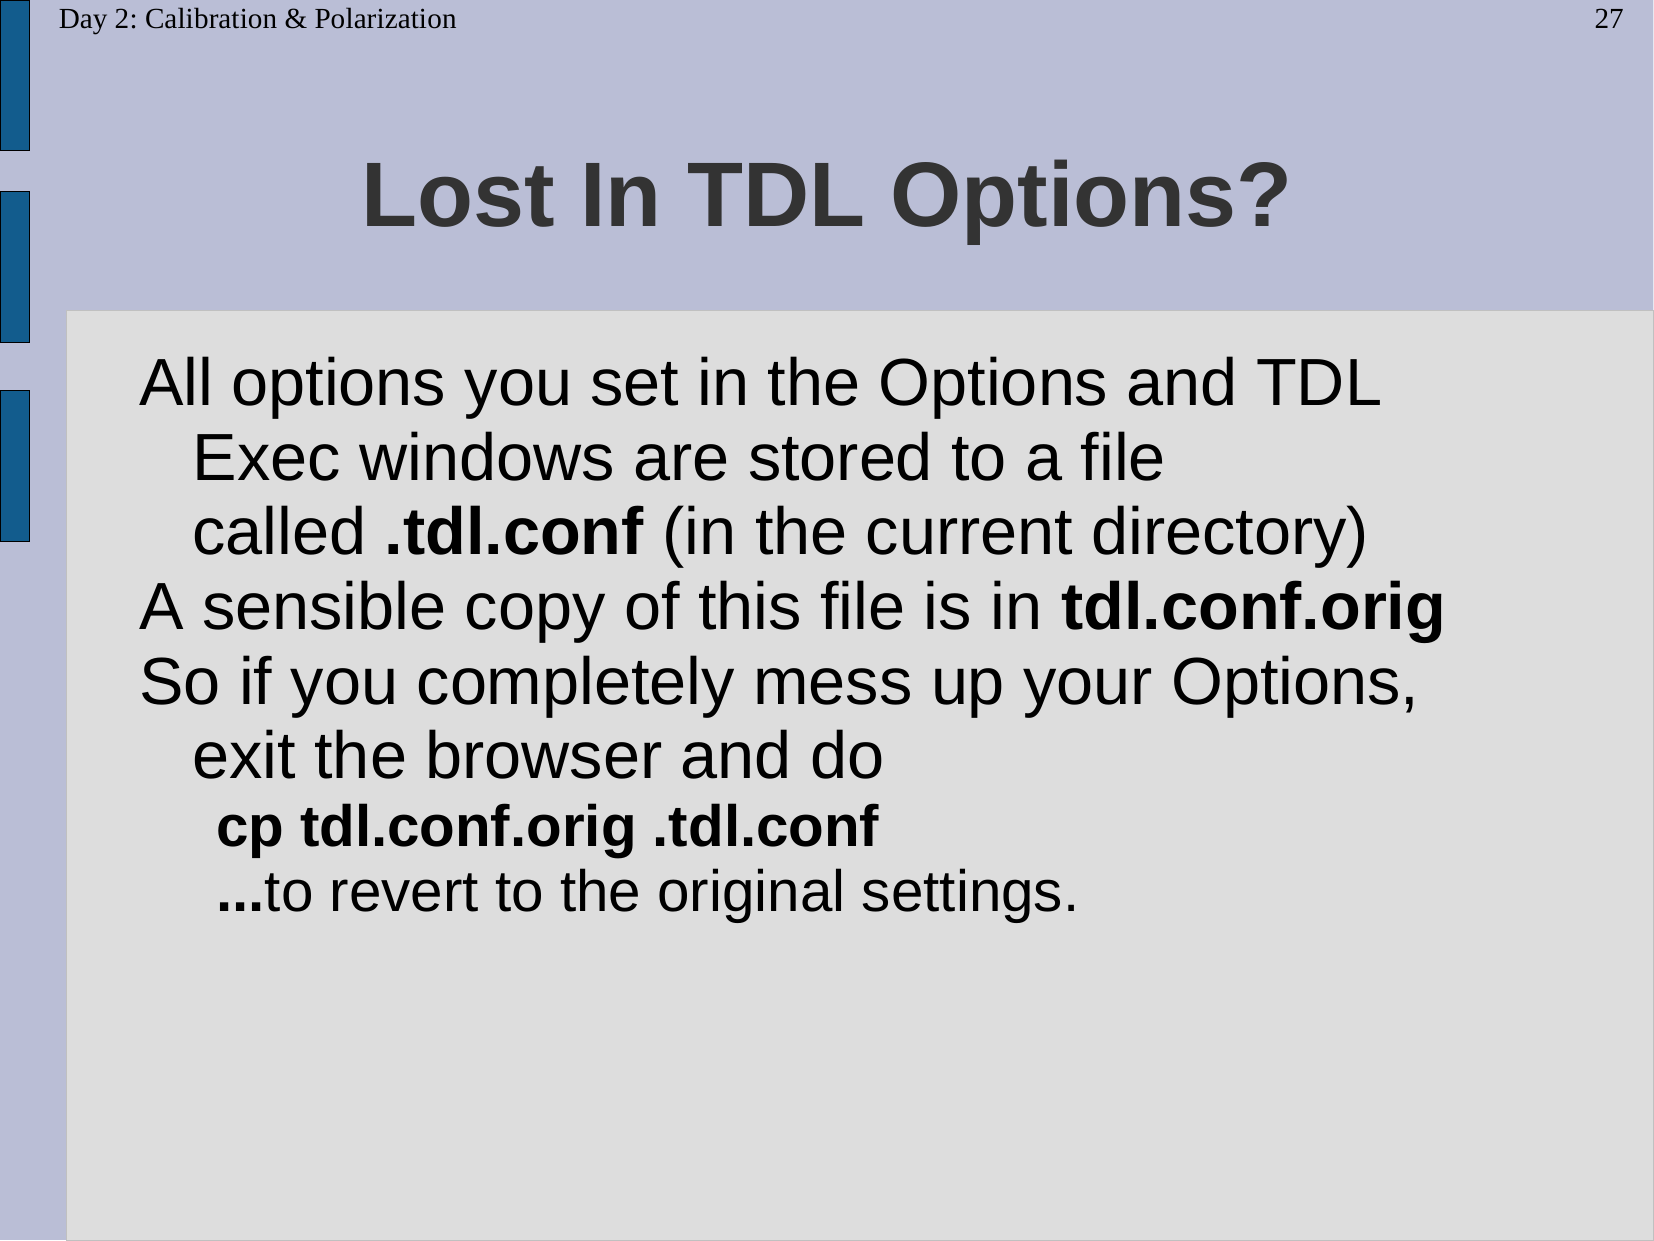

Day 2: Calibration & Polarization
27
# Lost In TDL Options?
All options you set in the Options and TDL Exec windows are stored to a file called .tdl.conf (in the current directory)
A sensible copy of this file is in tdl.conf.orig
So if you completely mess up your Options, exit the browser and do
cp tdl.conf.orig .tdl.conf
...to revert to the original settings.